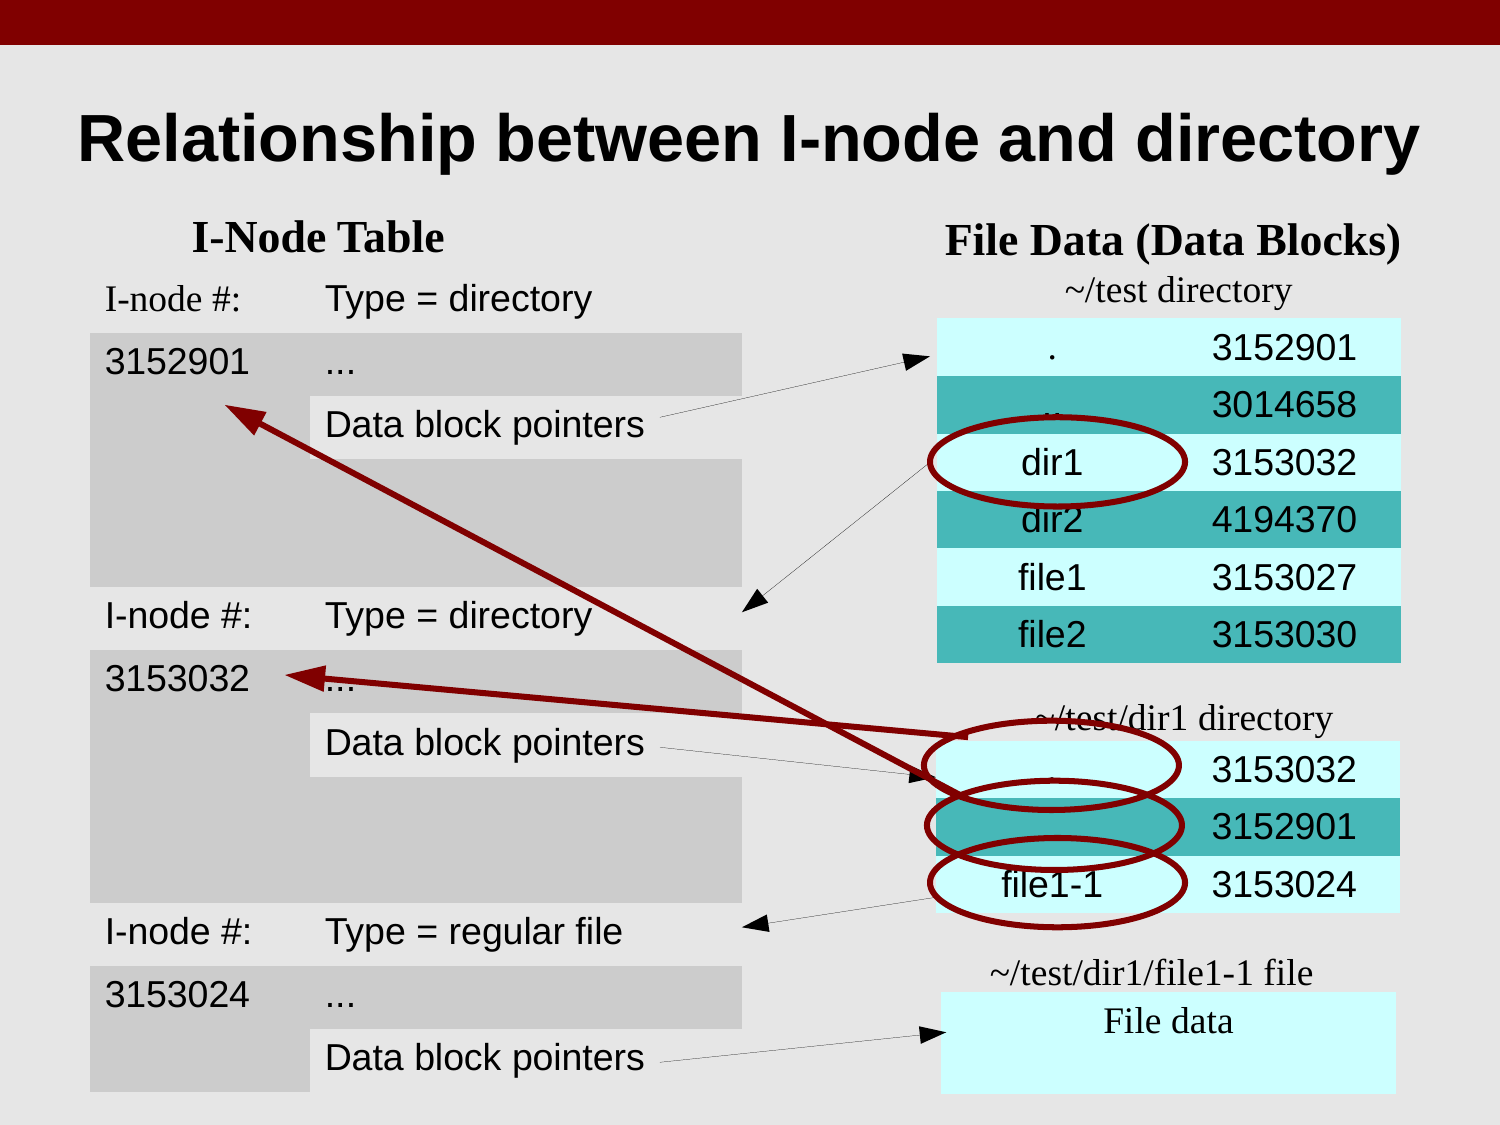

# Relationship between I-node and directory
I-Node Table
File Data (Data Blocks)
~/test directory
| I-node #: | Type = directory |
| --- | --- |
| 3152901 | ... |
| | Data block pointers |
| | |
| I-node #: | Type = directory |
| 3153032 | ... |
| | Data block pointers |
| | |
| I-node #: | Type = regular file |
| 3153024 | ... |
| | Data block pointers |
| . | 3152901 |
| --- | --- |
| .. | 3014658 |
| dir1 | 3153032 |
| dir2 | 4194370 |
| file1 | 3153027 |
| file2 | 3153030 |
~/test/dir1 directory
| . | 3153032 |
| --- | --- |
| .. | 3152901 |
| file1-1 | 3153024 |
~/test/dir1/file1-1 file
| File data |
| --- |